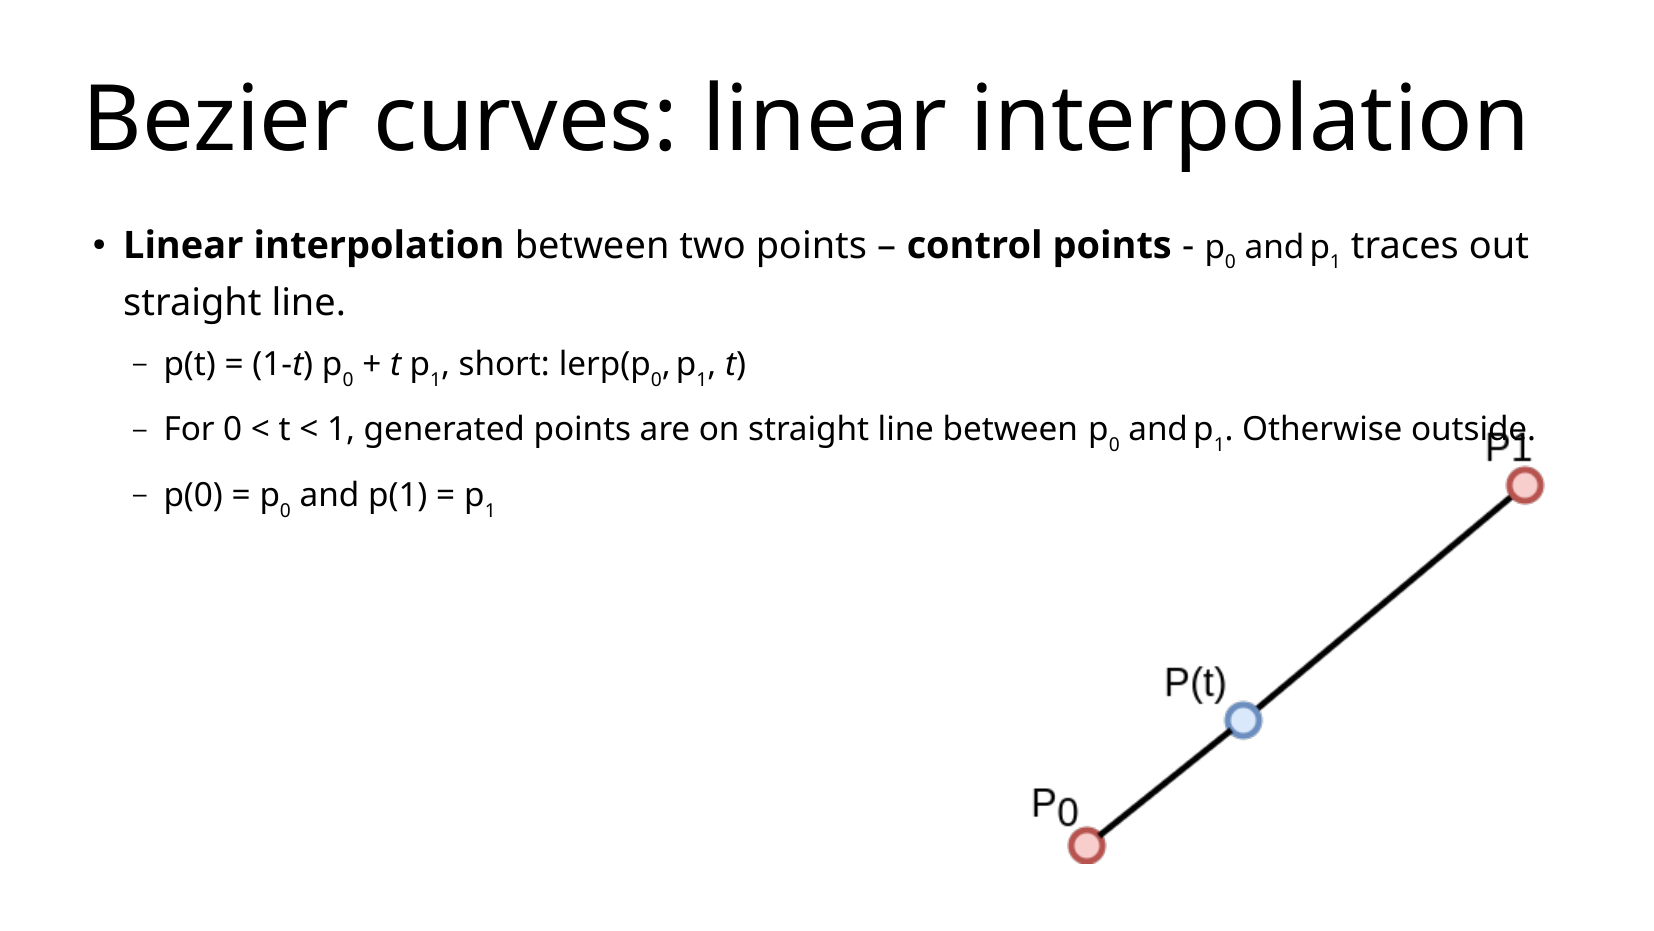

# Bezier curves: linear interpolation
Linear interpolation between two points – control points - p0 and p1 traces out straight line.
p(t) = (1-t) p0 + t p1, short: lerp(p0, p1, t)
For 0 < t < 1, generated points are on straight line between p0 and p1. Otherwise outside.
p(0) = p0 and p(1) = p1